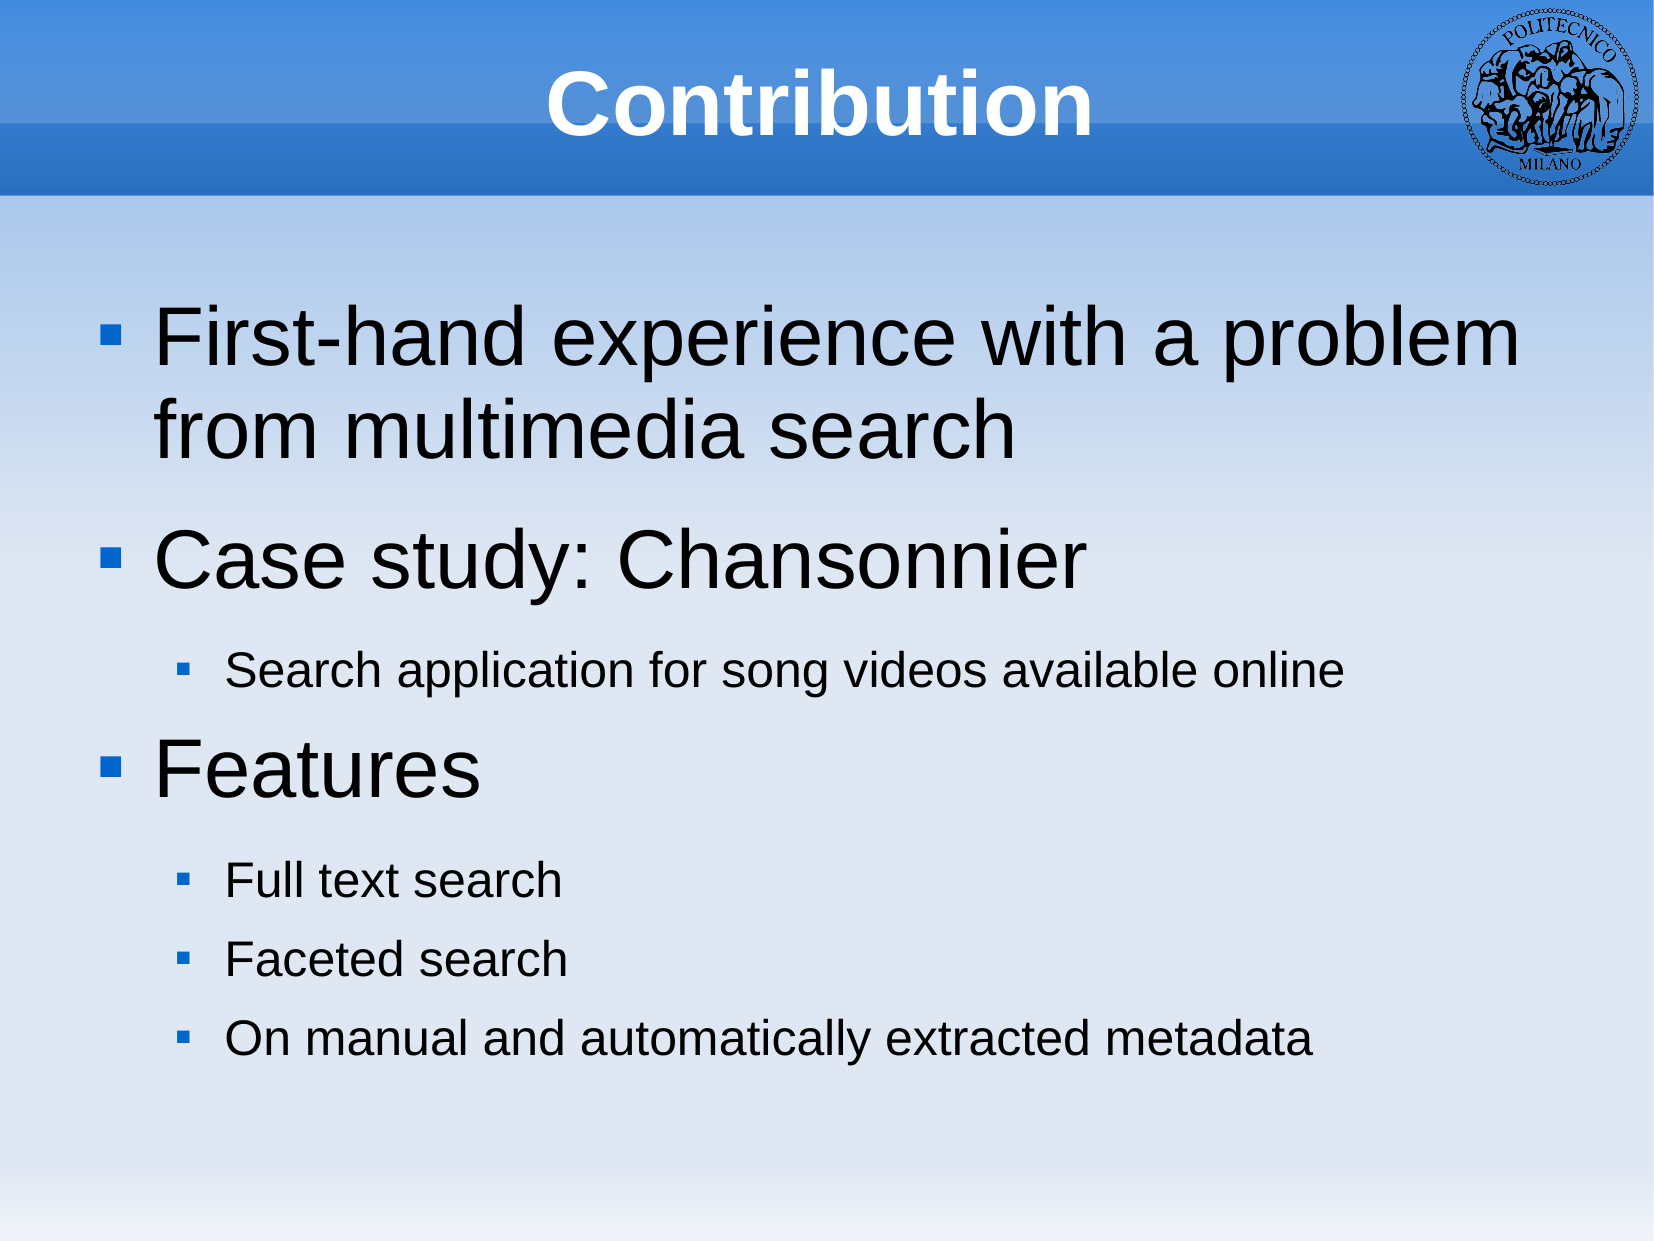

# Contribution
First-hand experience with a problem from multimedia search
Case study: Chansonnier
Search application for song videos available online
Features
Full text search
Faceted search
On manual and automatically extracted metadata